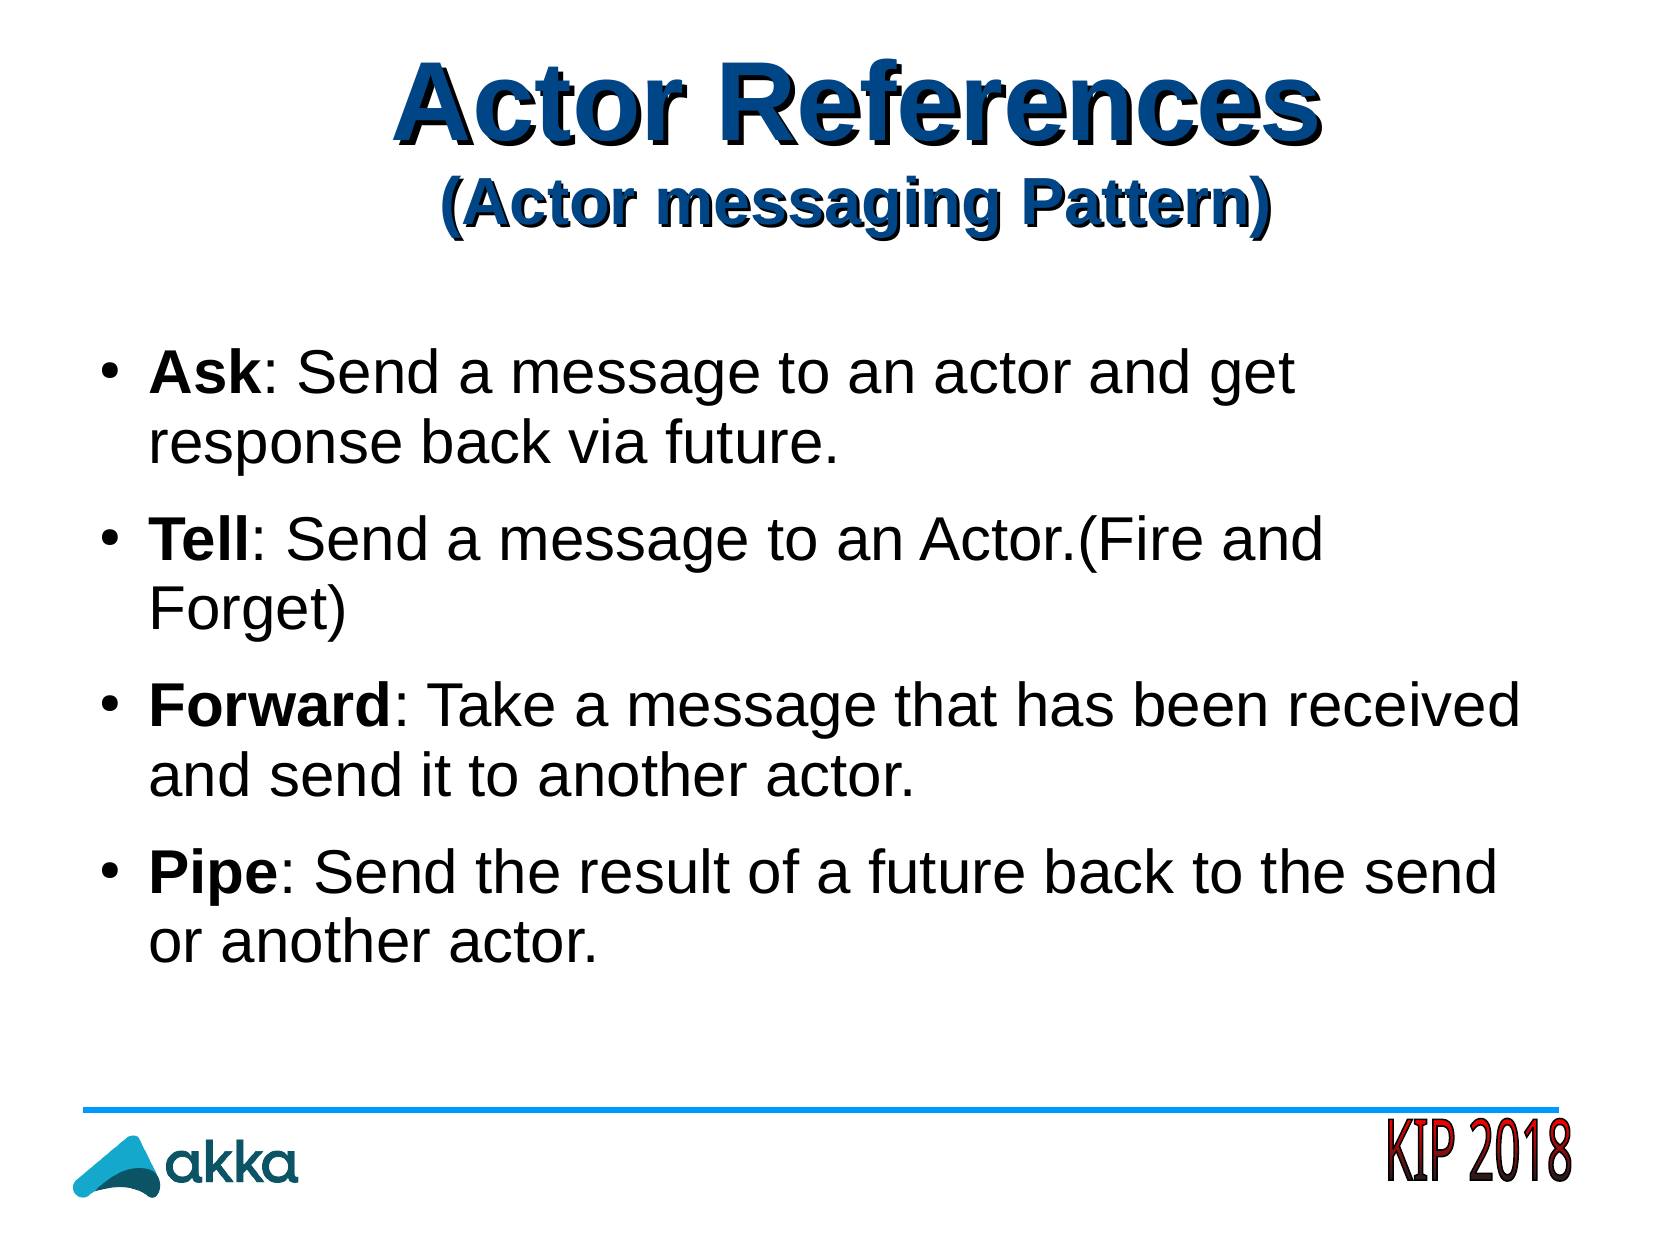

Actor References
(Actor messaging Pattern)
# Ask: Send a message to an actor and get response back via future.
Tell: Send a message to an Actor.(Fire and Forget)
Forward: Take a message that has been received and send it to another actor.
Pipe: Send the result of a future back to the send or another actor.